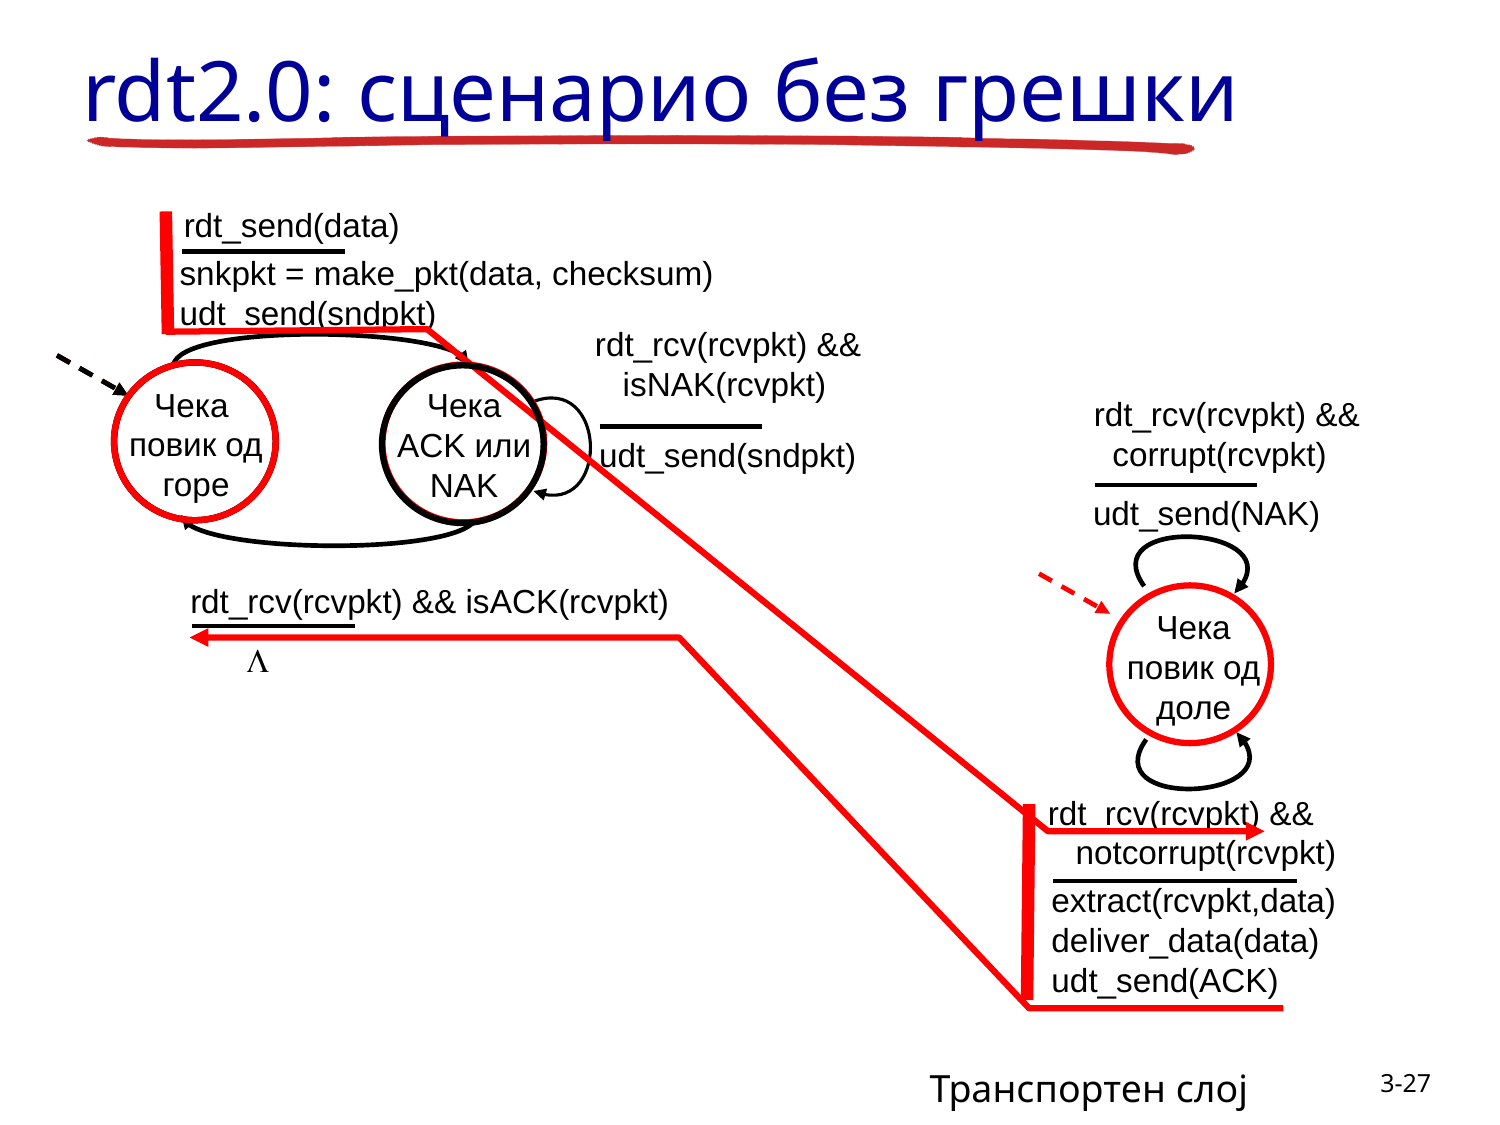

# rdt2.0: сценарио без грешки
rdt_send(data)
snkpkt = make_pkt(data, checksum)
udt_send(sndpkt)
rdt_rcv(rcvpkt) &&
 isNAK(rcvpkt)
Чека ACK или NAK
Чека
повик од
горе
rdt_rcv(rcvpkt) &&
 corrupt(rcvpkt)
udt_send(NAK)
udt_send(sndpkt)
rdt_rcv(rcvpkt) && isACK(rcvpkt)
Чека
повик од
доле
L
rdt_rcv(rcvpkt) &&
 notcorrupt(rcvpkt)
extract(rcvpkt,data)
deliver_data(data)
udt_send(ACK)
Транспортен слој